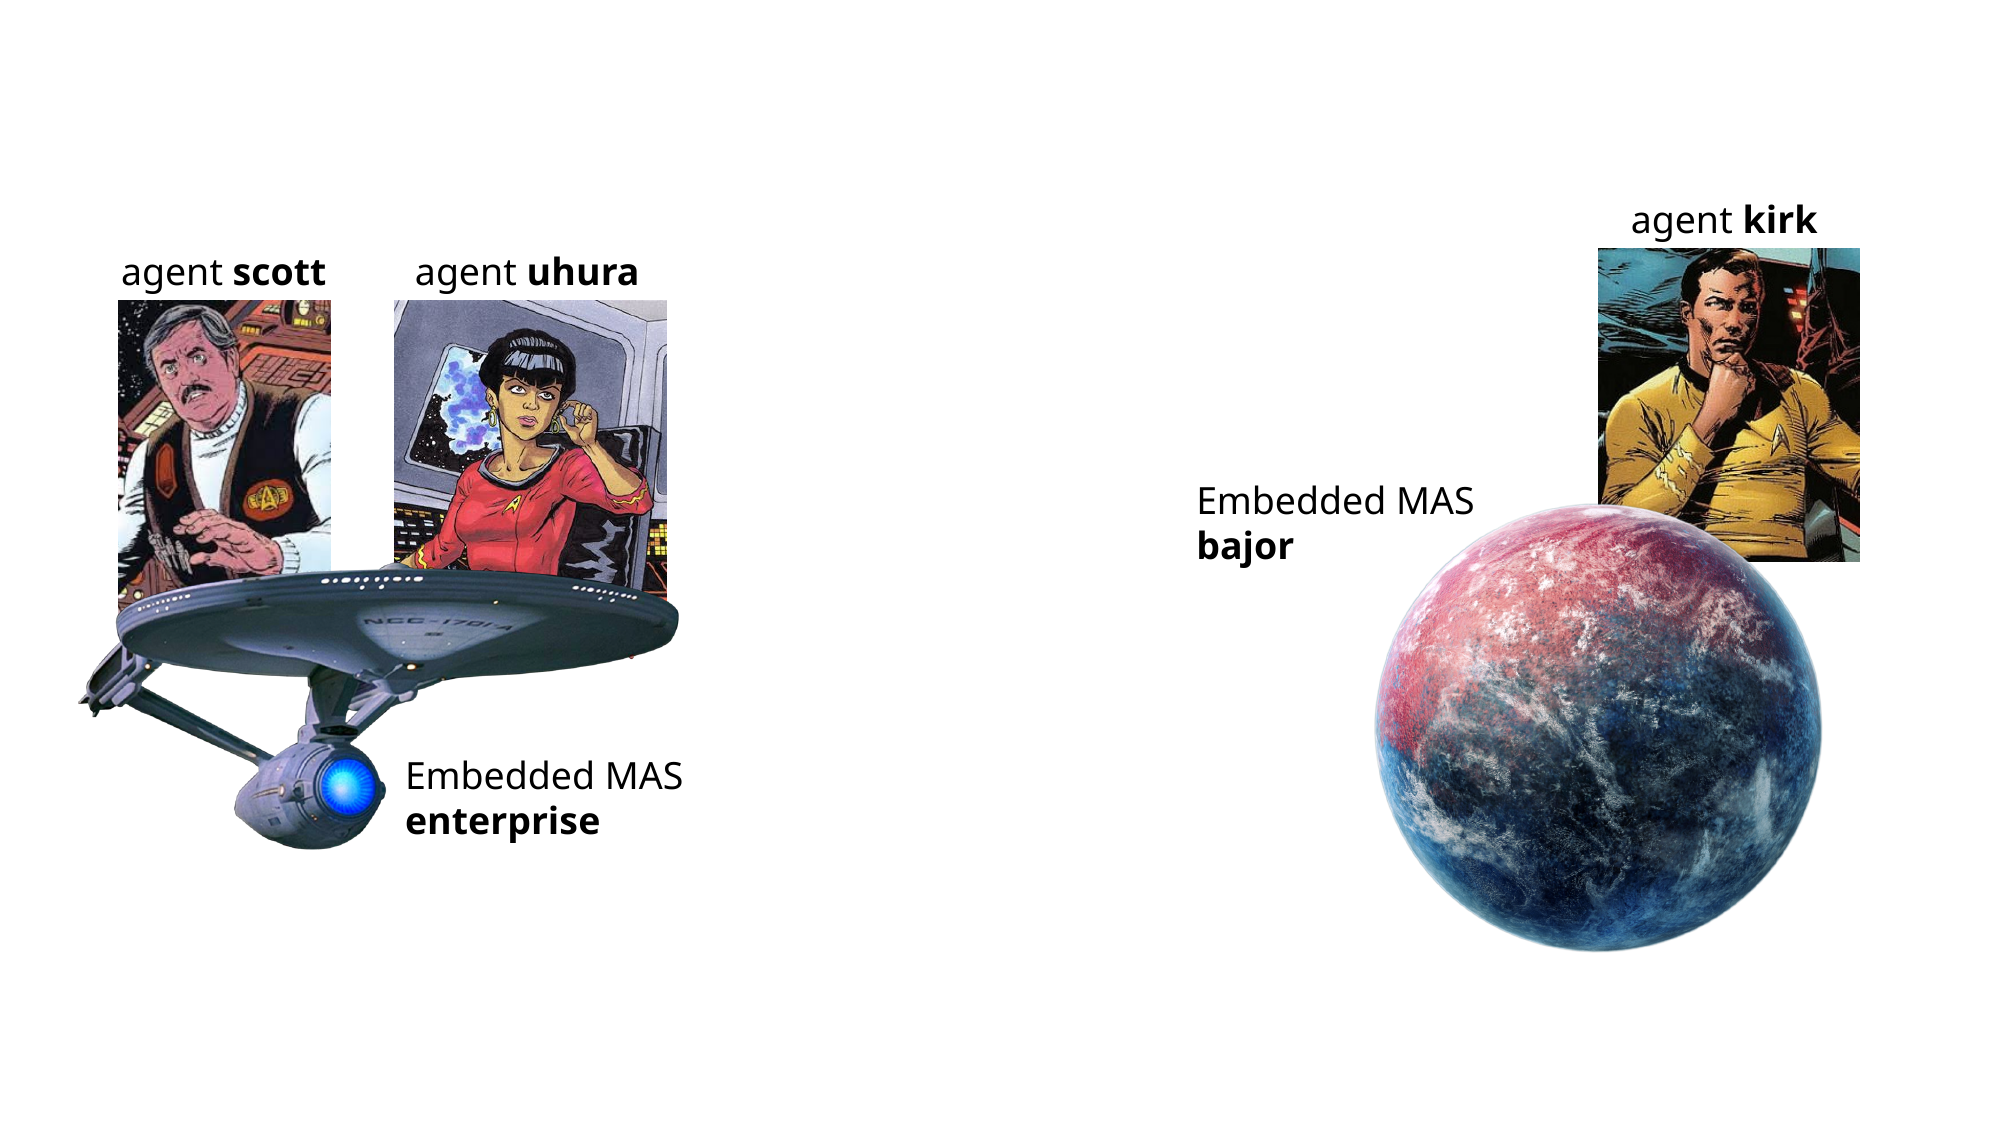

Exemplo: Comunicação entre SMA Embarcados
agent kirk
agent scott
agent uhura
Embedded MAS bajor
Embedded MAS enterprise